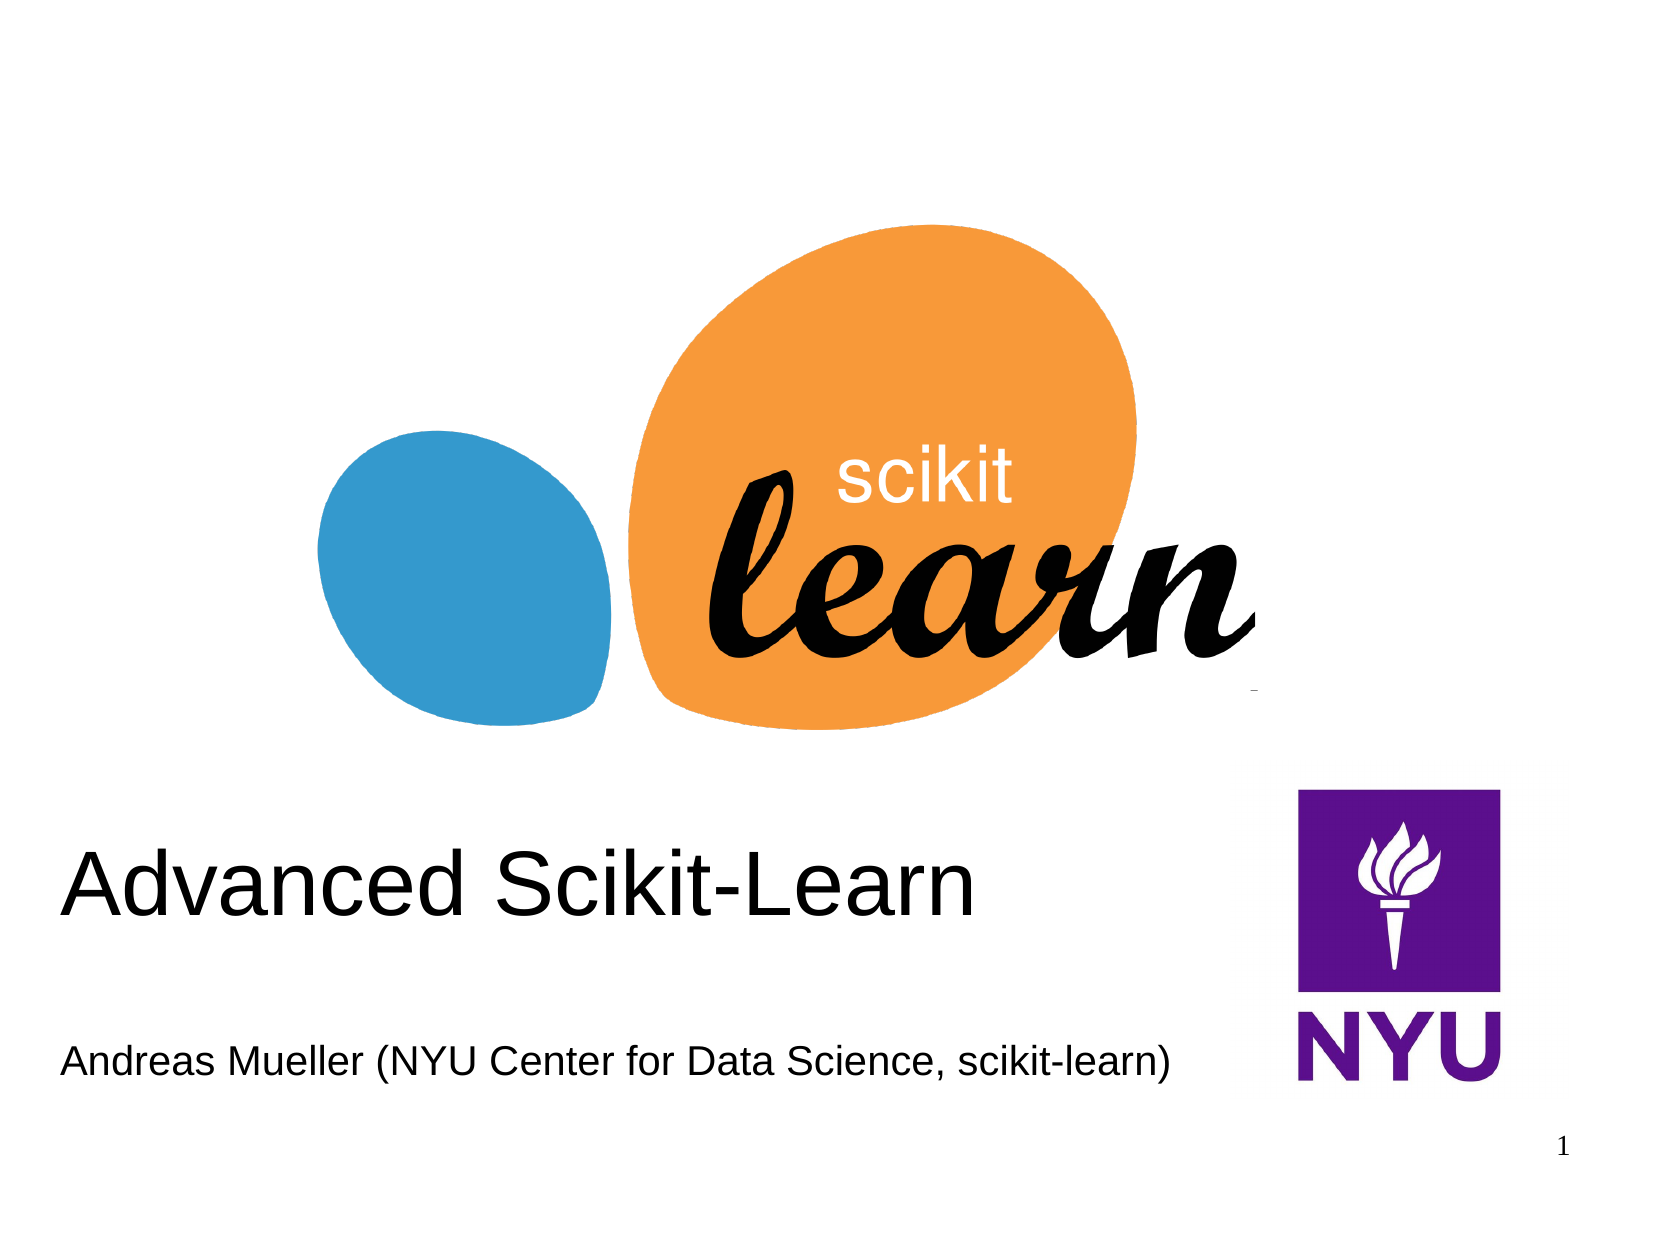

# Advanced Scikit-Learn Andreas Mueller (NYU Center for Data Science, scikit-learn)
1